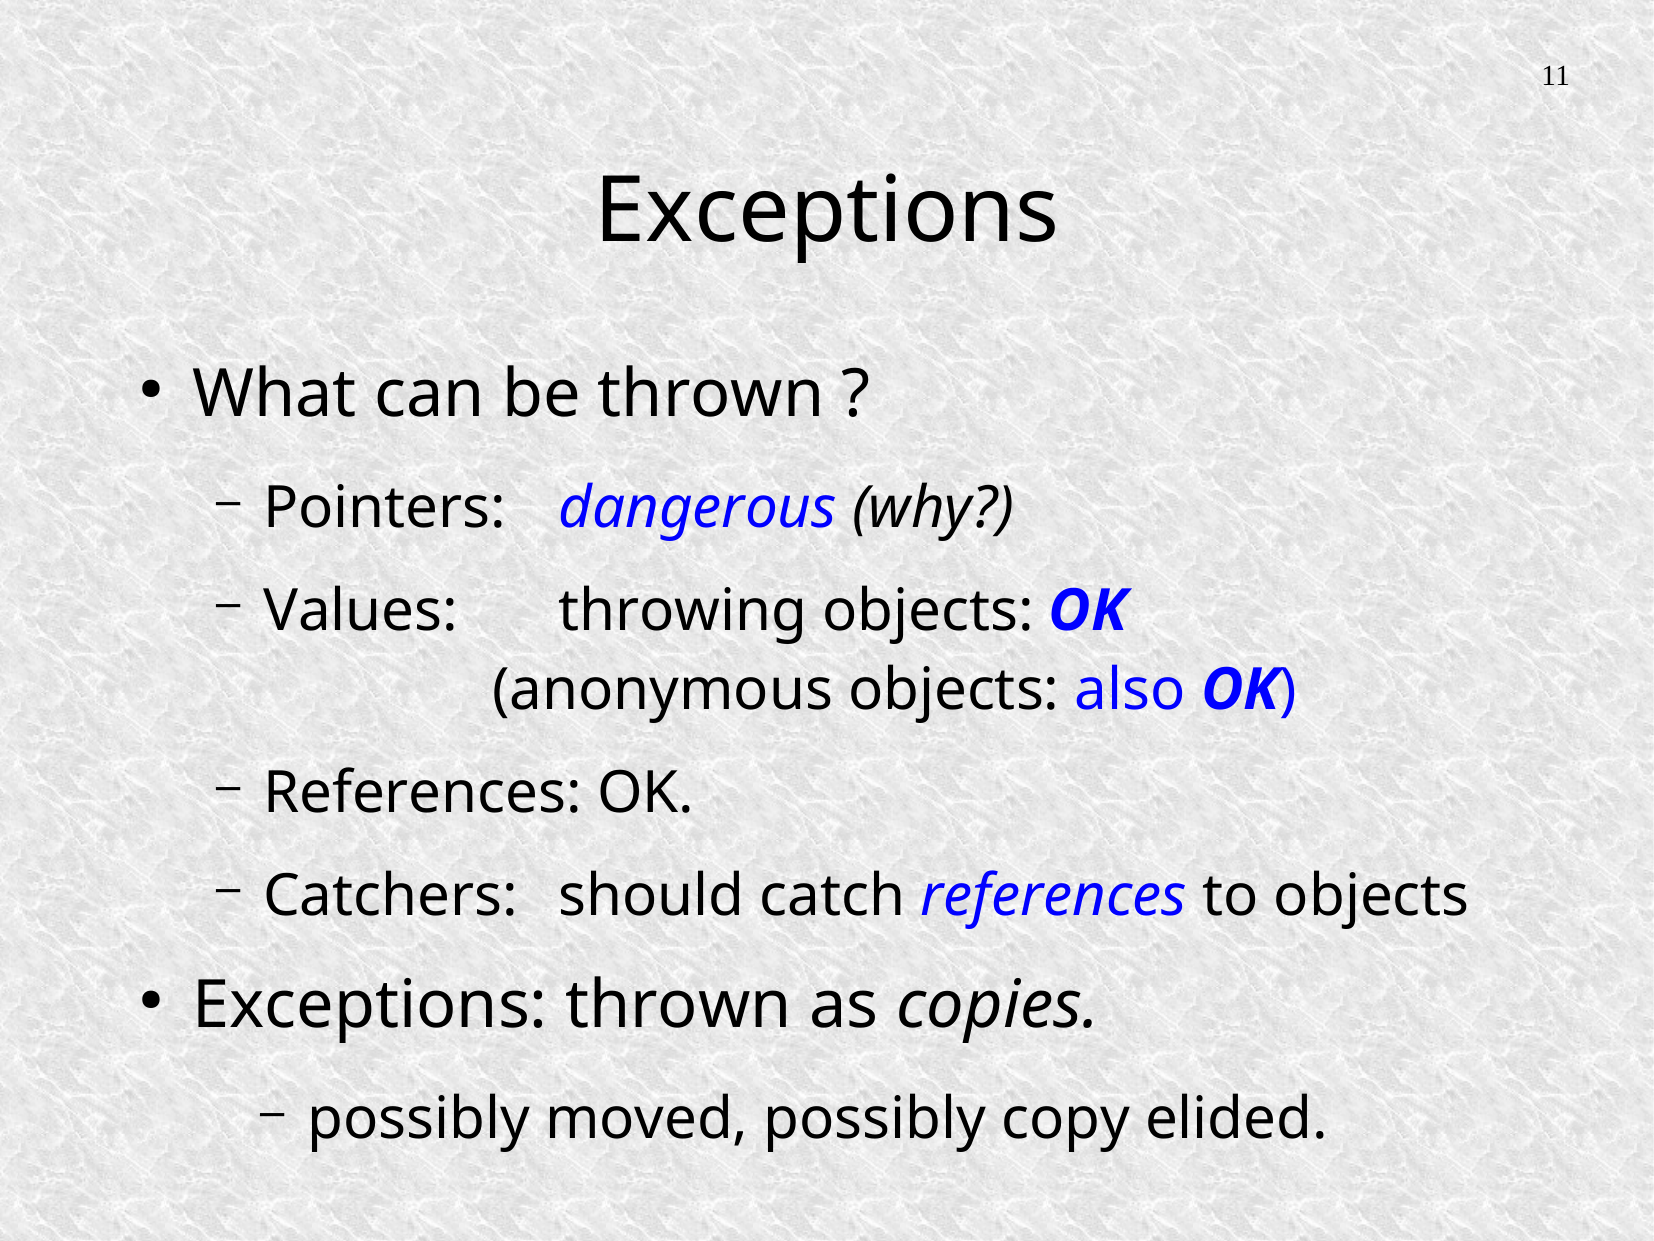

11
# Exceptions
What can be thrown ?
Pointers:	dangerous (why?)
Values:		throwing objects: OK
 (anonymous objects: also OK)
References: OK.
Catchers:	should catch references to objects
Exceptions: thrown as copies.
possibly moved, possibly copy elided.